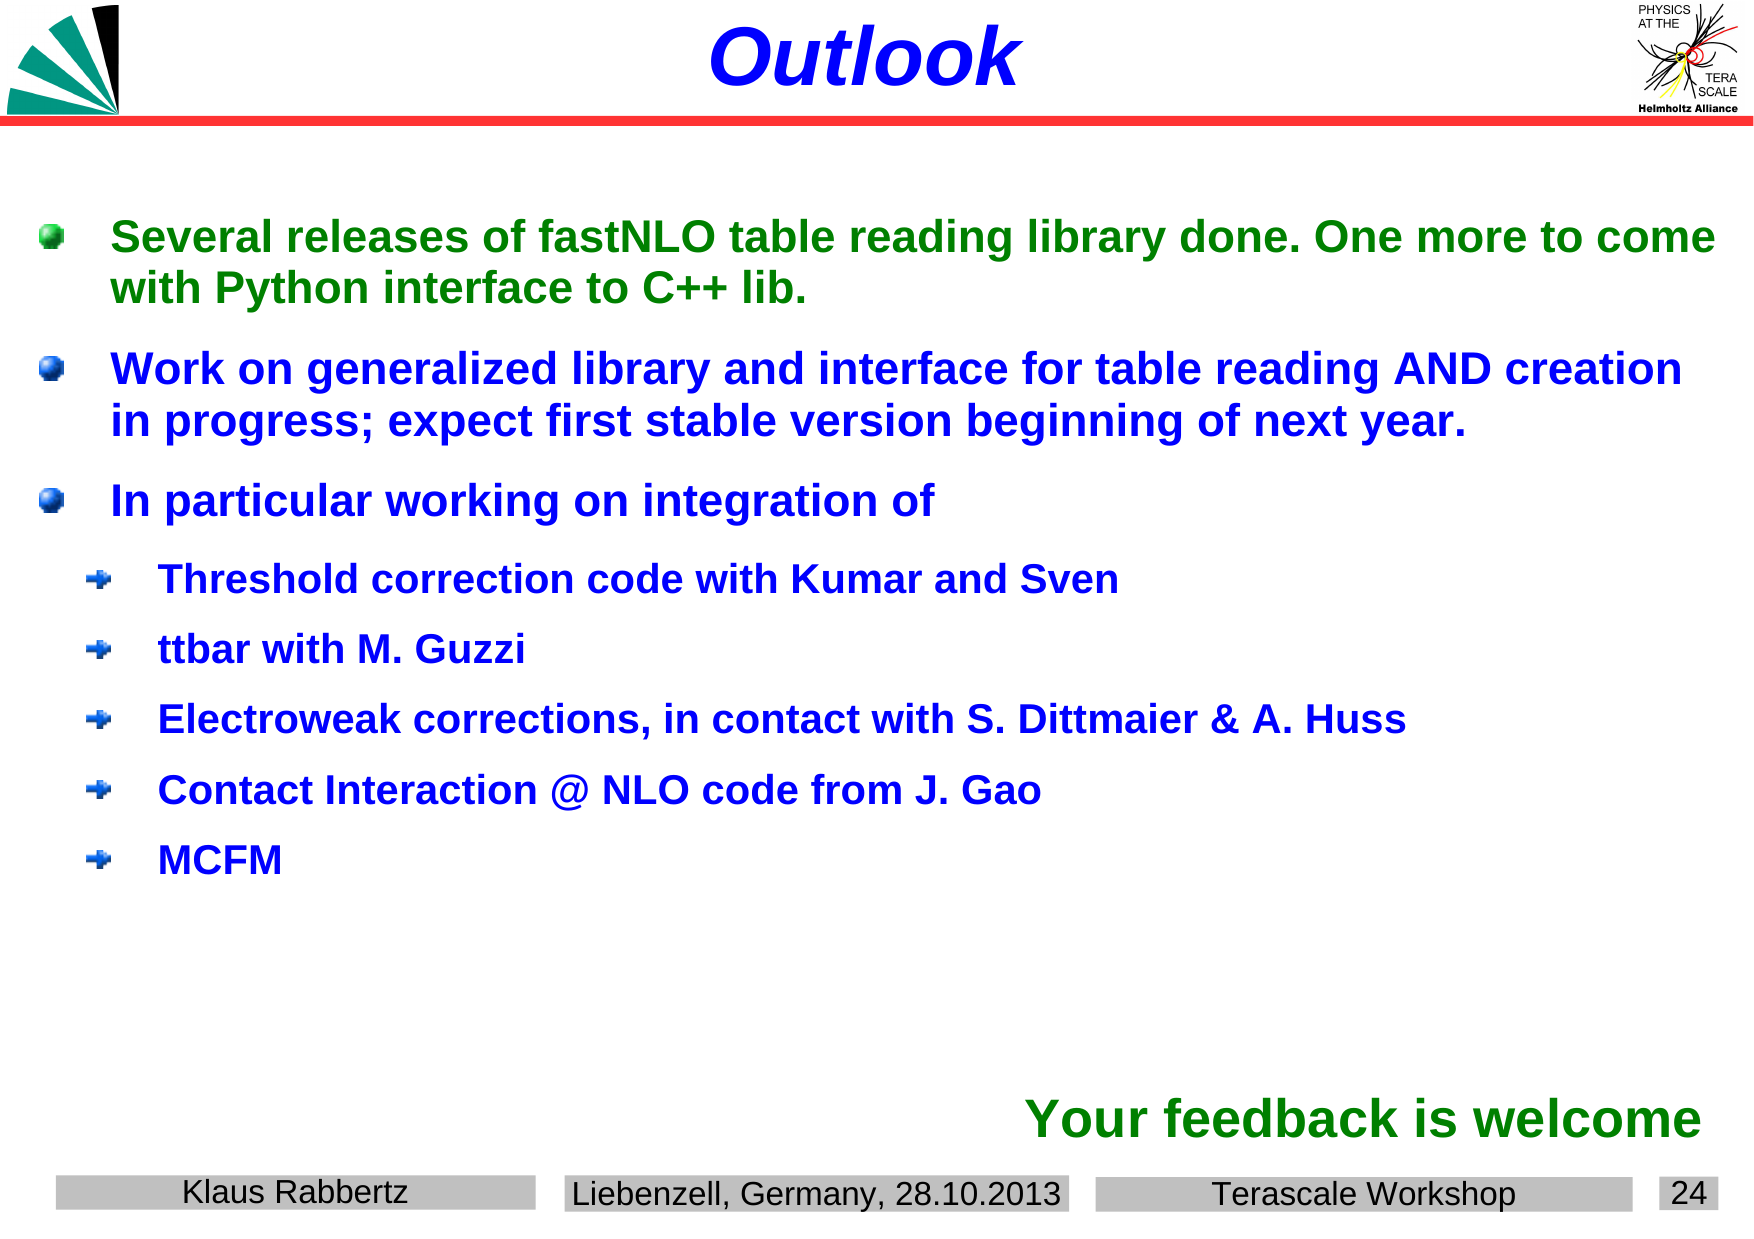

# Outlook
Several releases of fastNLO table reading library done. One more to come with Python interface to C++ lib.
Work on generalized library and interface for table reading AND creation in progress; expect first stable version beginning of next year.
In particular working on integration of
Threshold correction code with Kumar and Sven
ttbar with M. Guzzi
Electroweak corrections, in contact with S. Dittmaier & A. Huss
Contact Interaction @ NLO code from J. Gao
MCFM
Your feedback is welcome